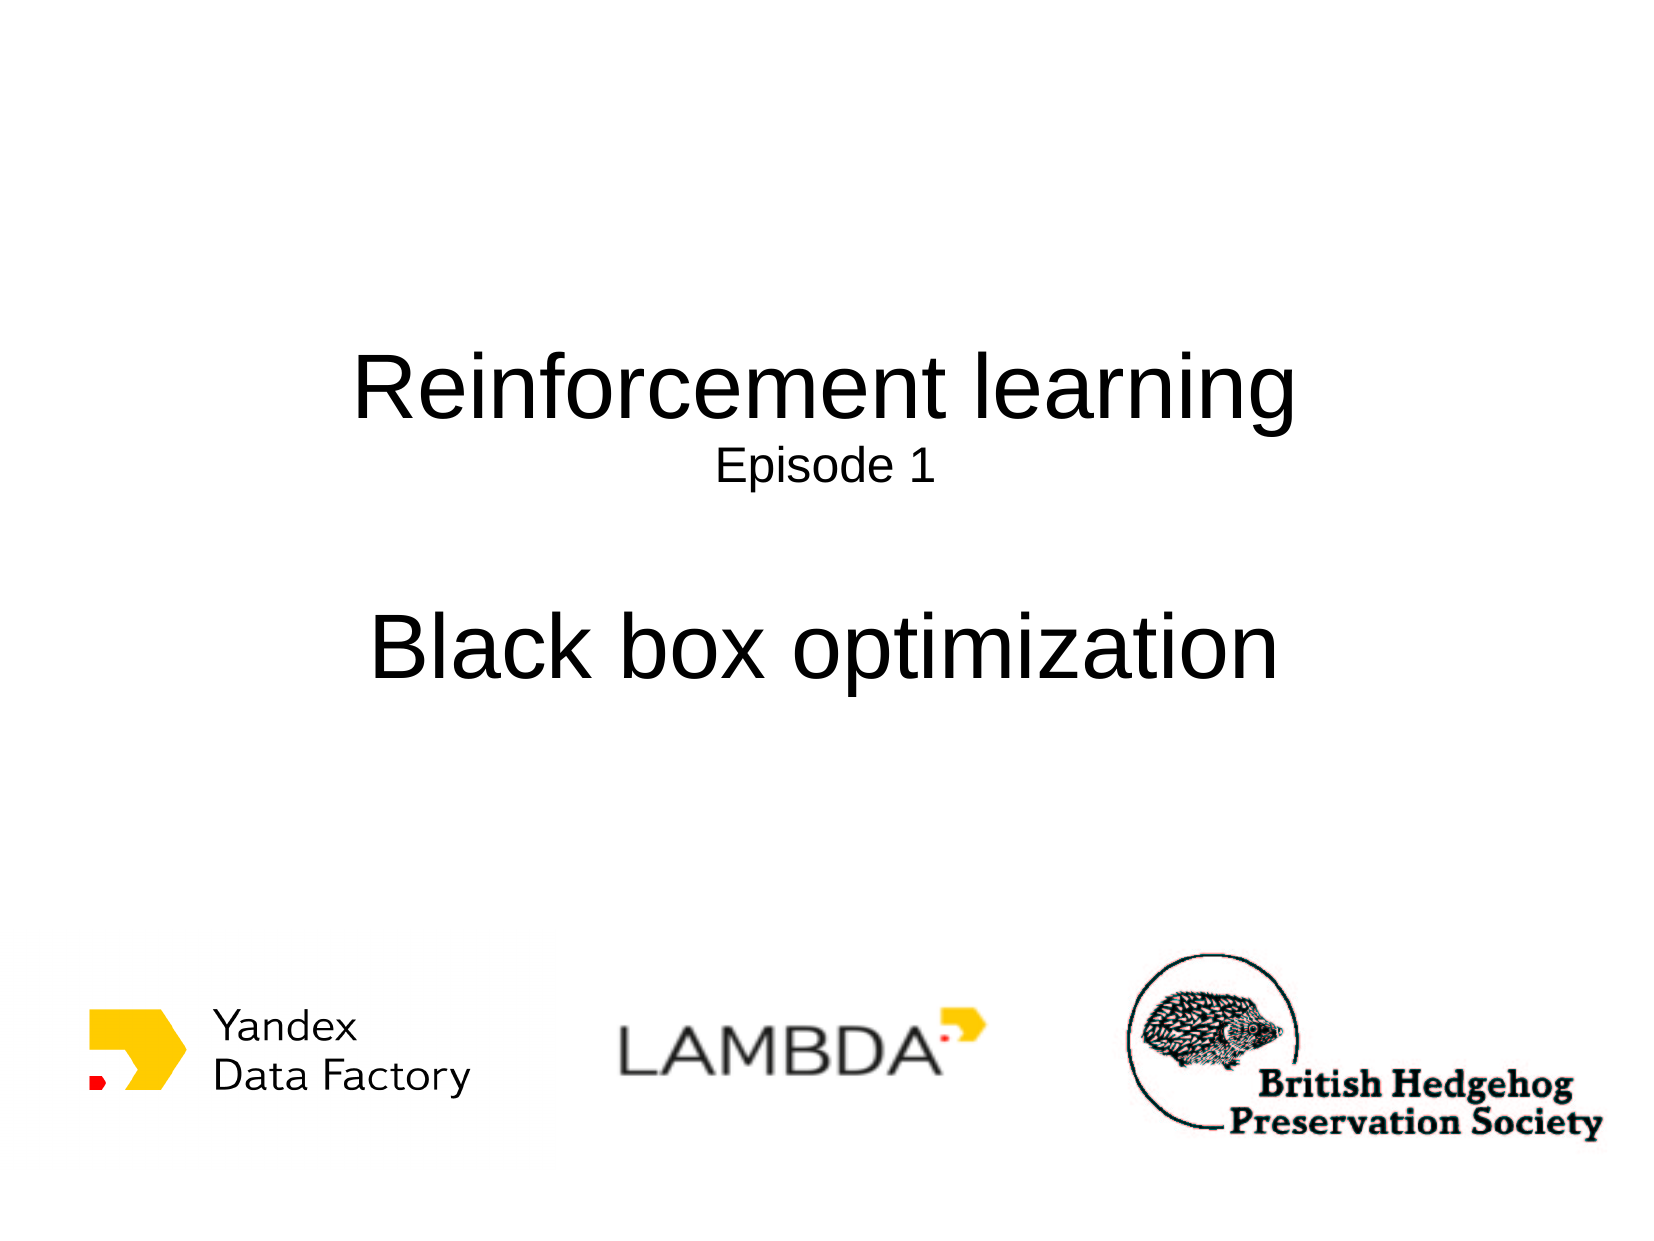

Reinforcement learning
Episode 1
Black box optimization
1